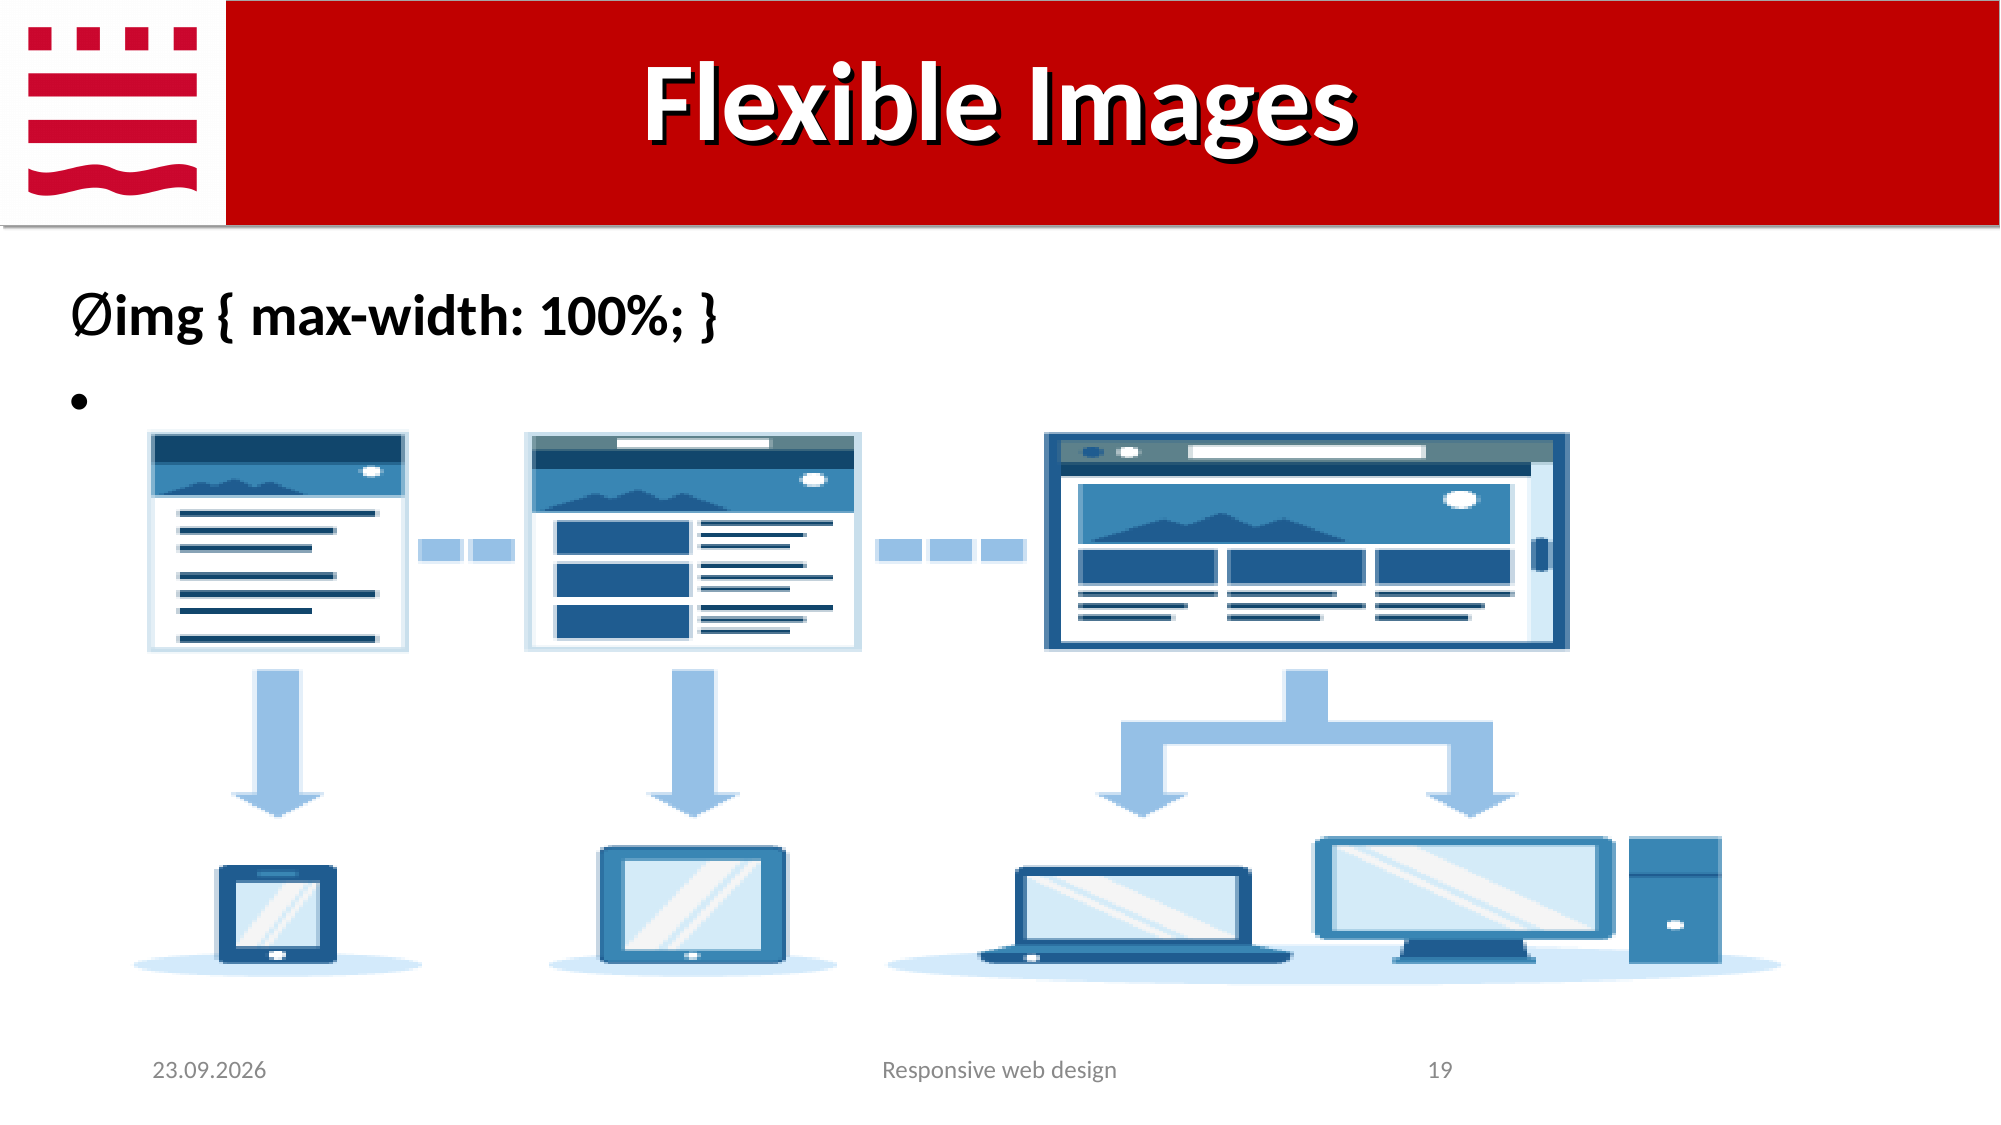

Flexible Images
# img { max-width: 100%; }
Responsive web design
19